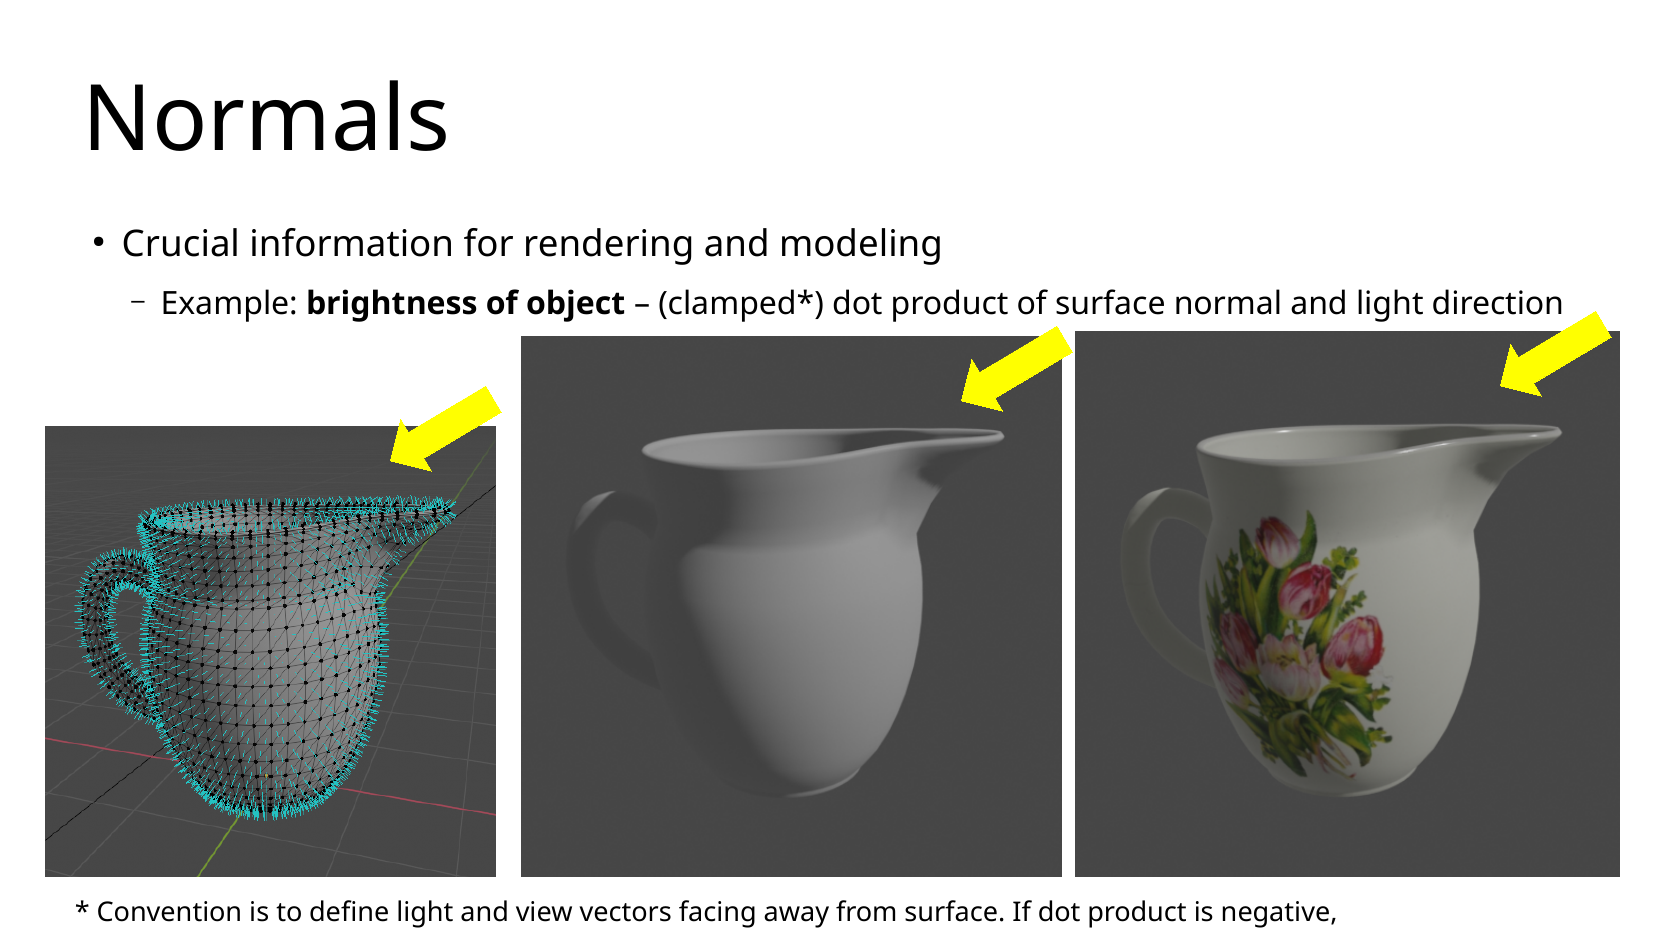

# Normals
Crucial information for rendering and modeling
Example: brightness of object – (clamped*) dot product of surface normal and light direction
13
* Convention is to define light and view vectors facing away from surface. If dot product is negative, clamping operation sets result to 0